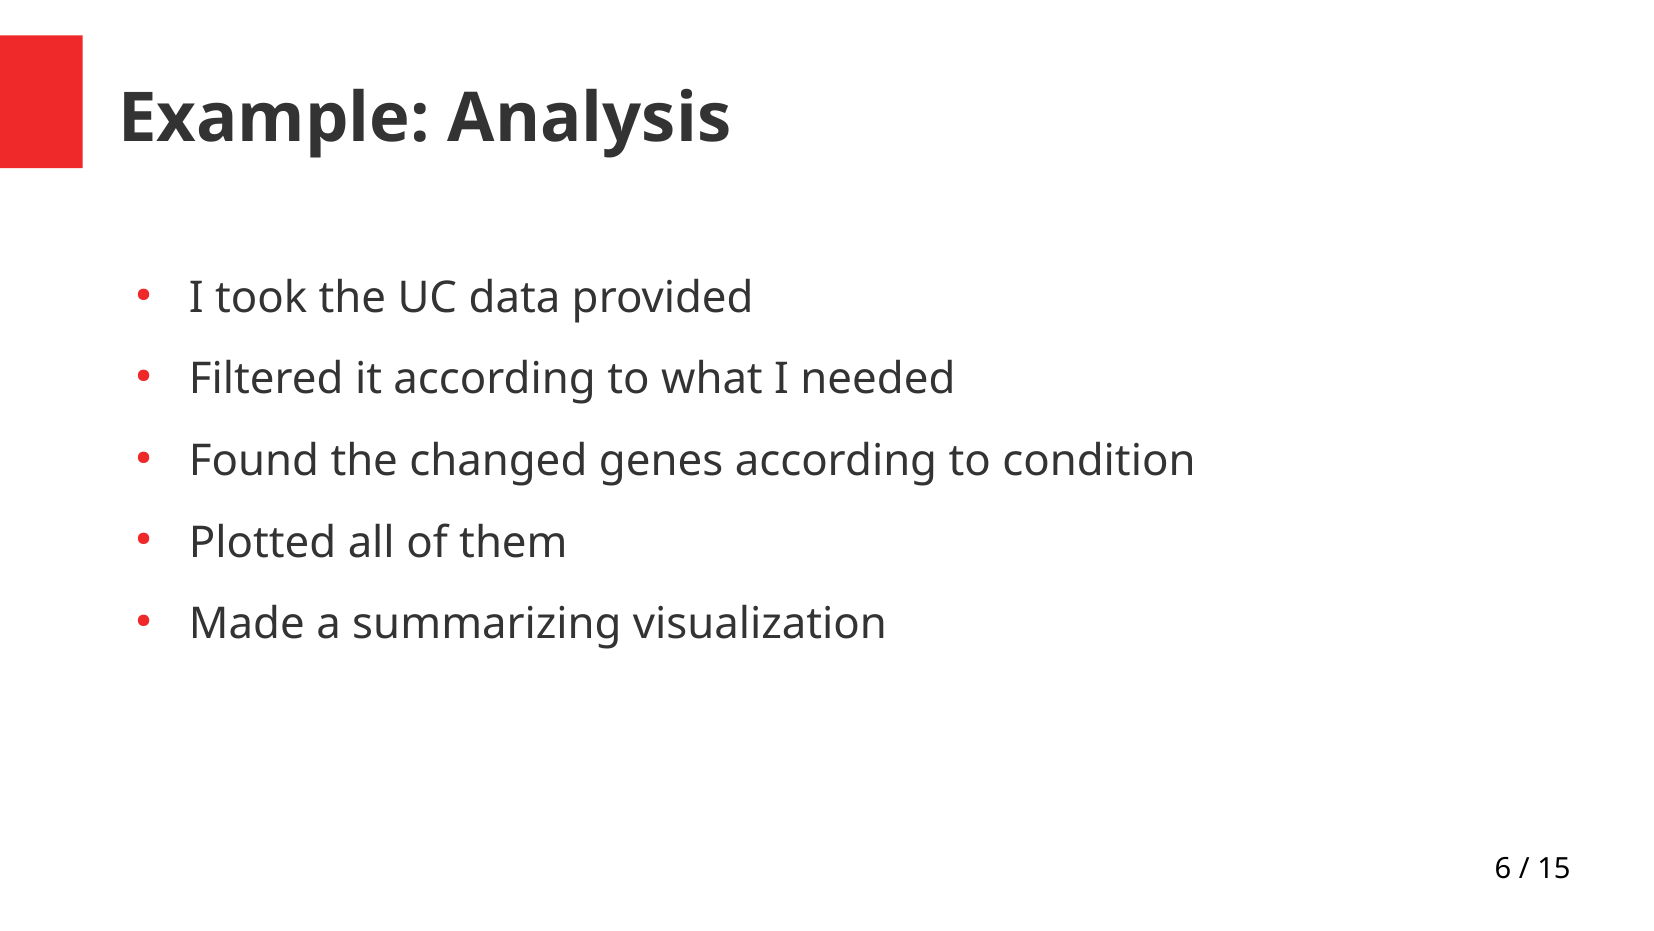

# Example: Analysis
I took the UC data provided
Filtered it according to what I needed
Found the changed genes according to condition
Plotted all of them
Made a summarizing visualization
6